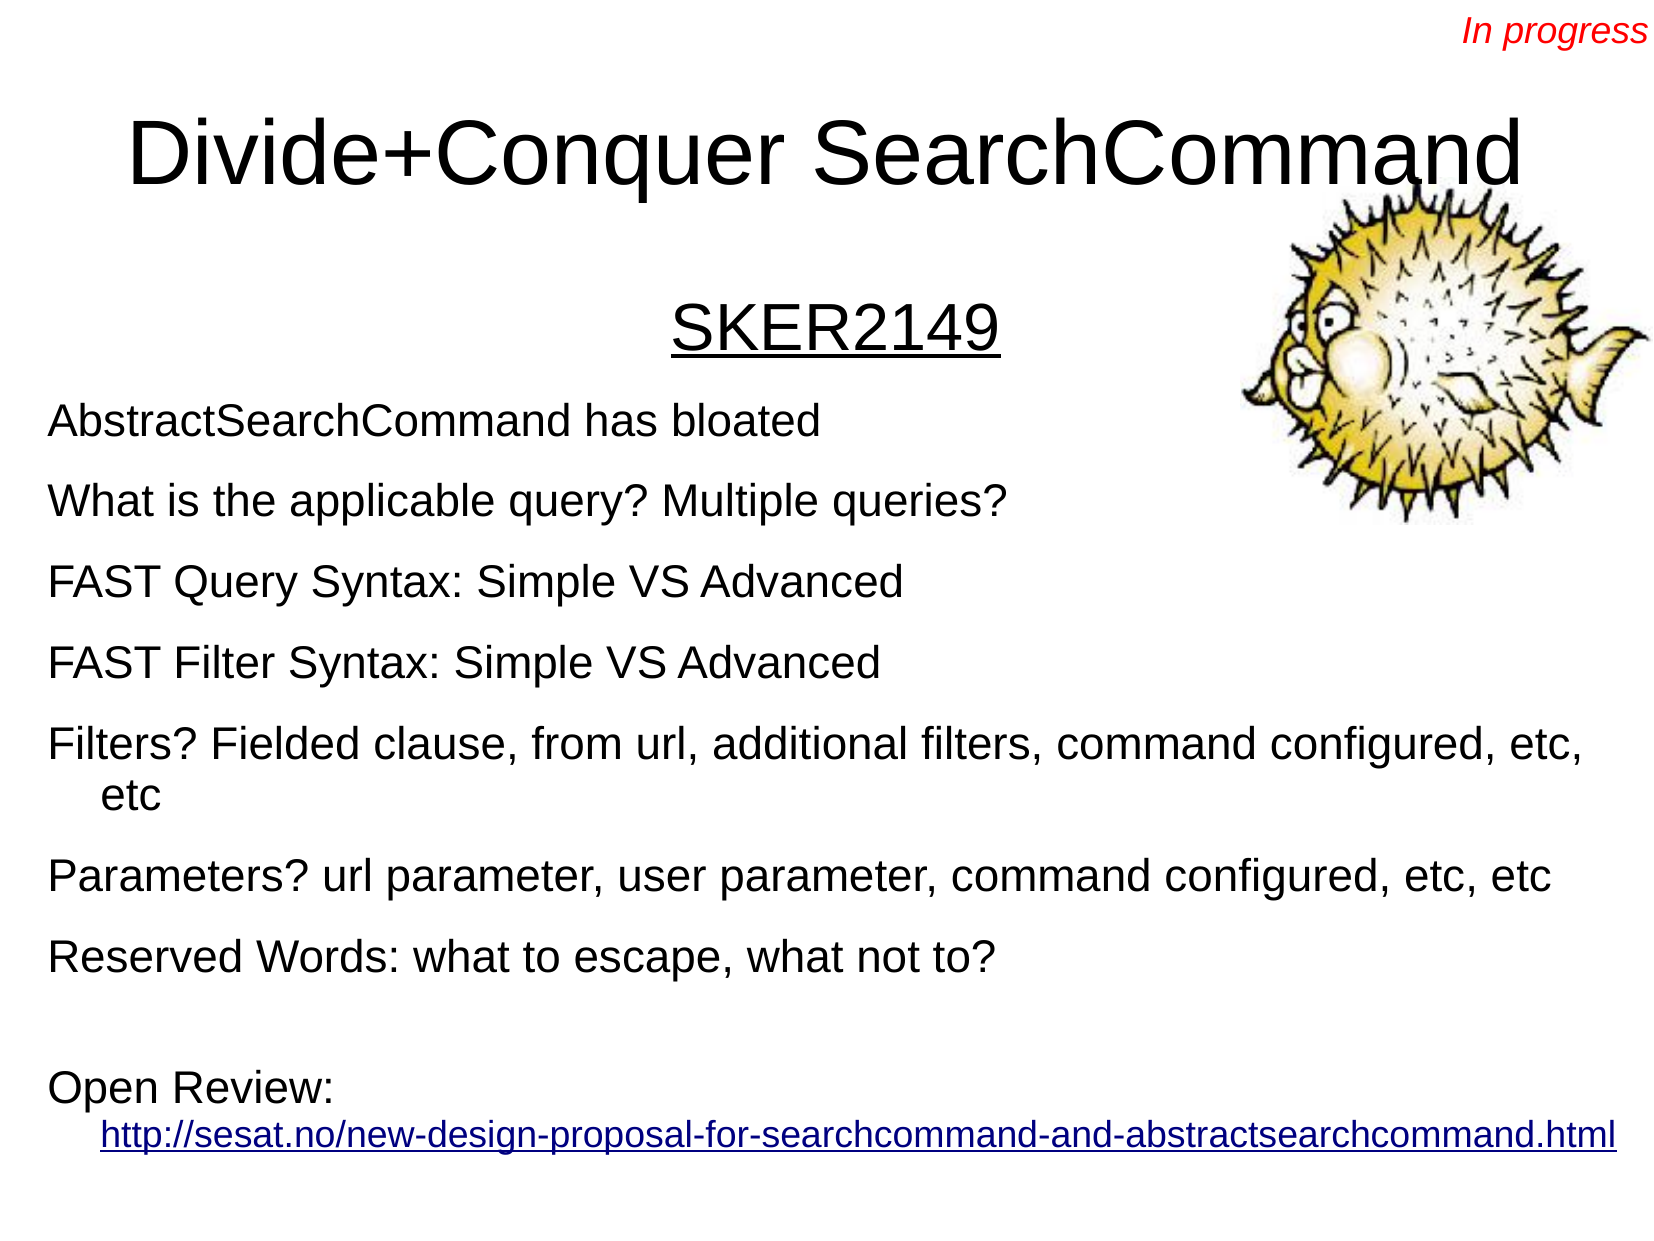

In progress
# Divide+Conquer SearchCommand
SKER2149
AbstractSearchCommand has bloated
What is the applicable query? Multiple queries?
FAST Query Syntax: Simple VS Advanced
FAST Filter Syntax: Simple VS Advanced
Filters? Fielded clause, from url, additional filters, command configured, etc, etc
Parameters? url parameter, user parameter, command configured, etc, etc
Reserved Words: what to escape, what not to?
Open Review:http://sesat.no/new-design-proposal-for-searchcommand-and-abstractsearchcommand.html